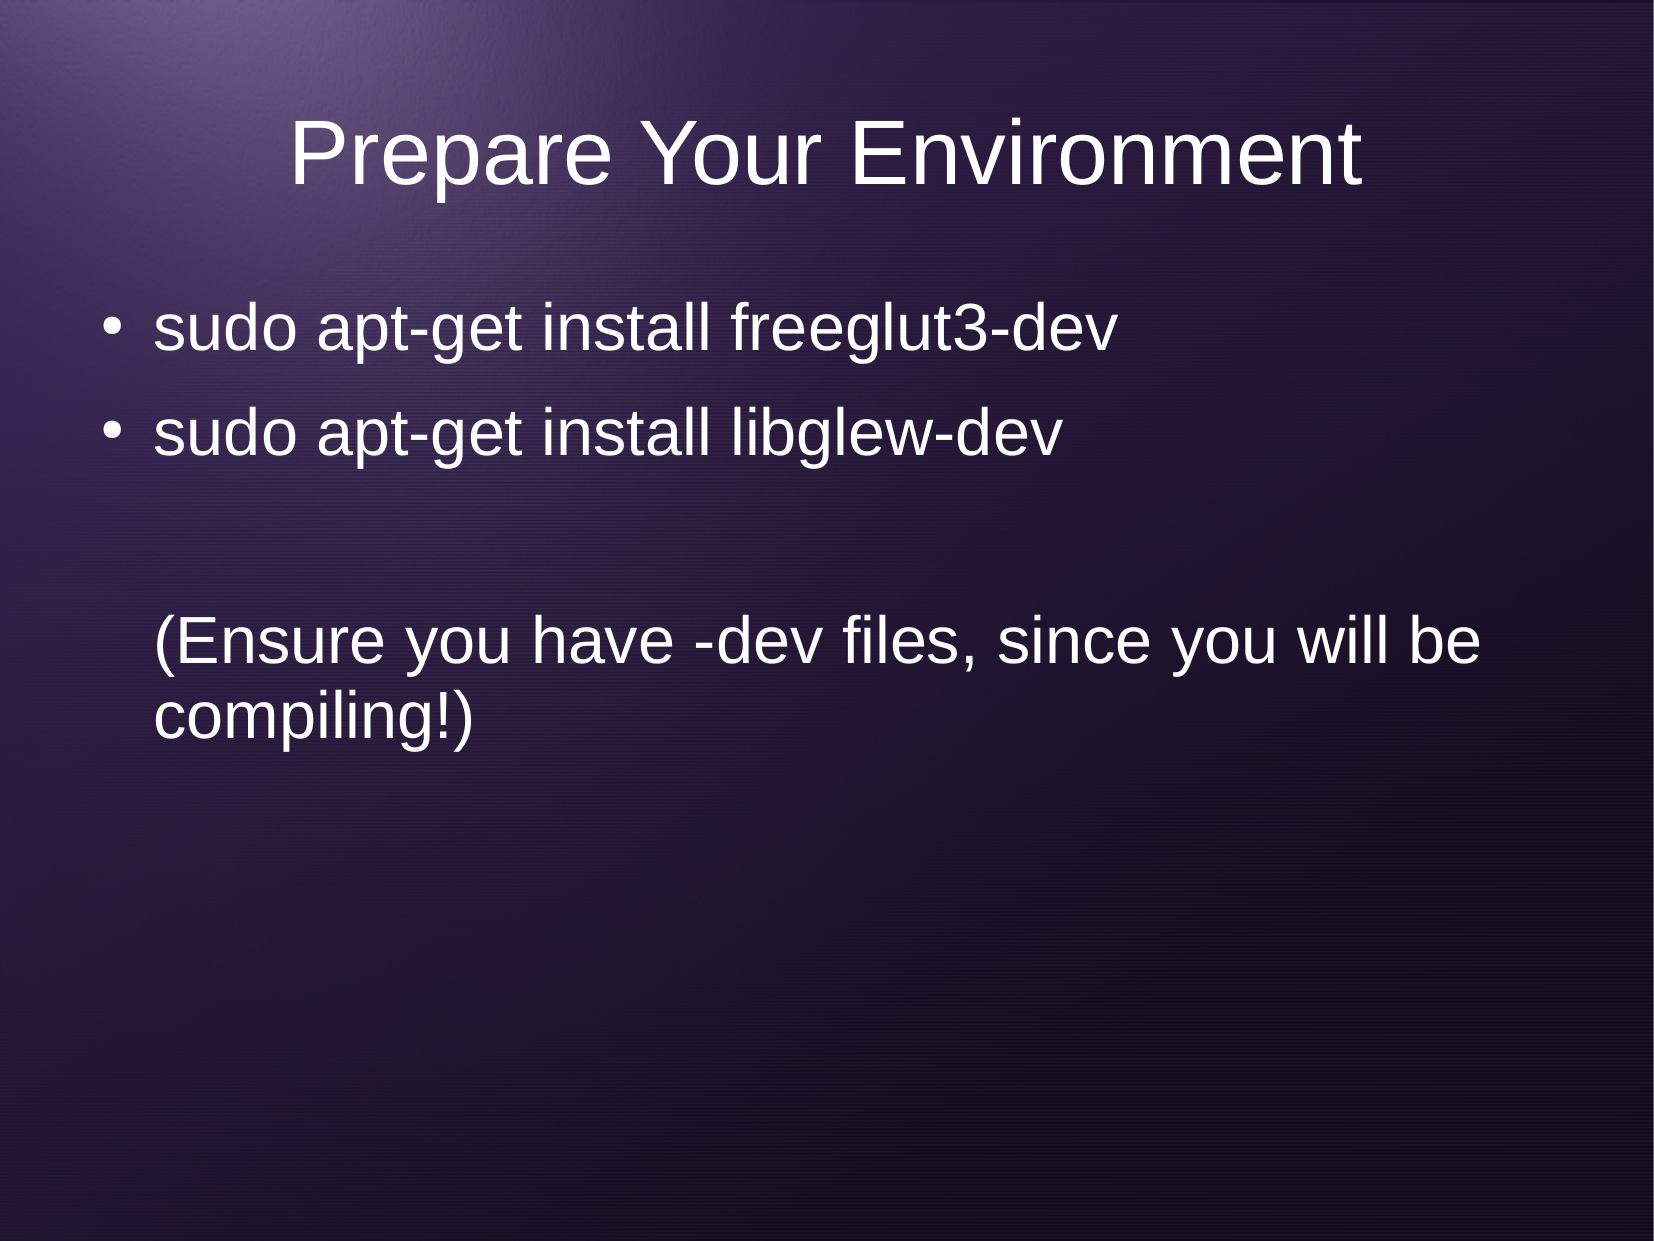

# Prepare Your Environment
sudo apt-get install freeglut3-dev
sudo apt-get install libglew-dev
(Ensure you have -dev files, since you will be compiling!)